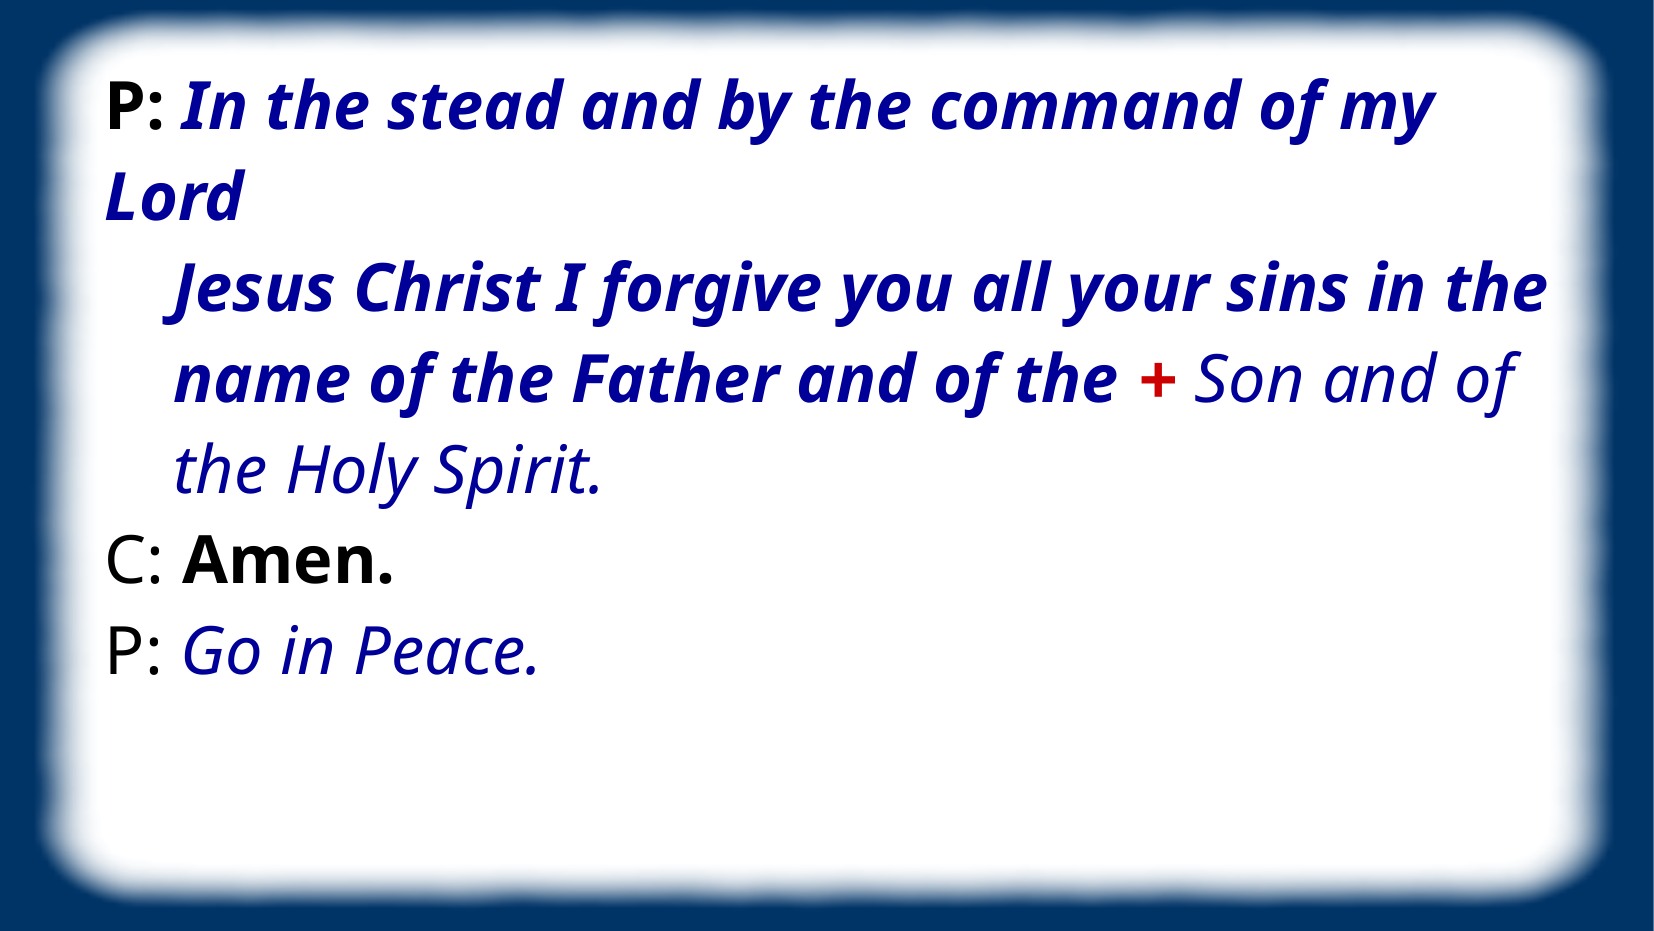

P: In the stead and by the command of my Lord
 Jesus Christ I forgive you all your sins in the
 name of the Father and of the + Son and of
 the Holy Spirit.
C: Amen.
P: Go in Peace.